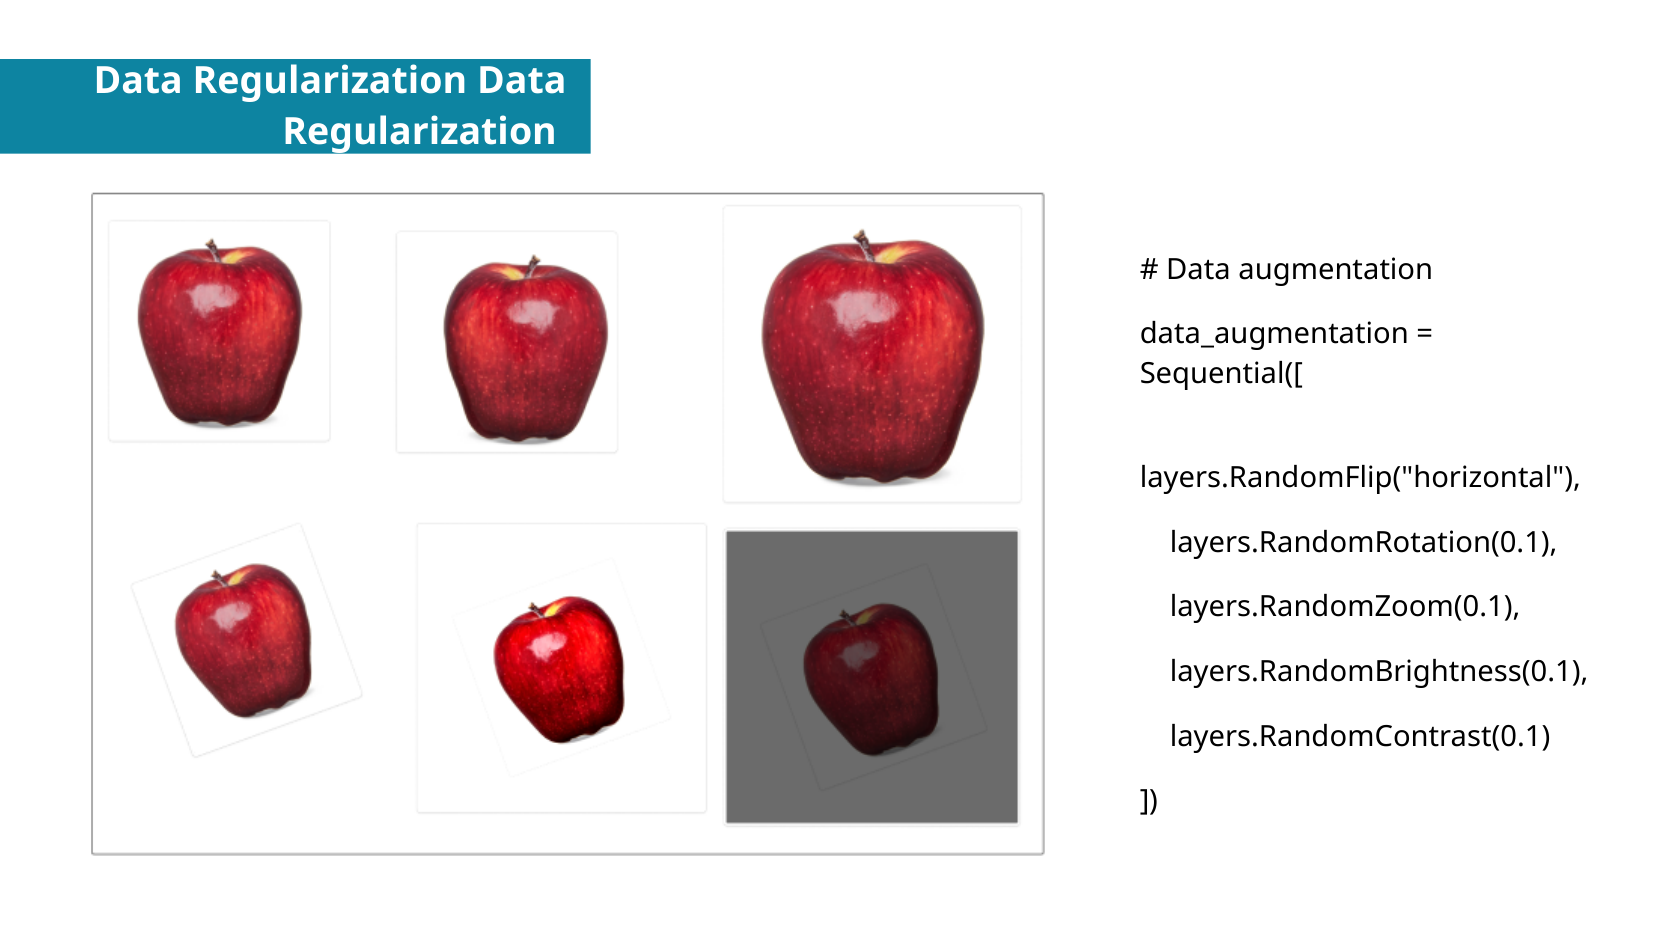

# Data Regularization Data Regularization
# Data augmentation
data_augmentation = Sequential([
    layers.RandomFlip("horizontal"),
    layers.RandomRotation(0.1),
    layers.RandomZoom(0.1),
    layers.RandomBrightness(0.1),
    layers.RandomContrast(0.1)
])